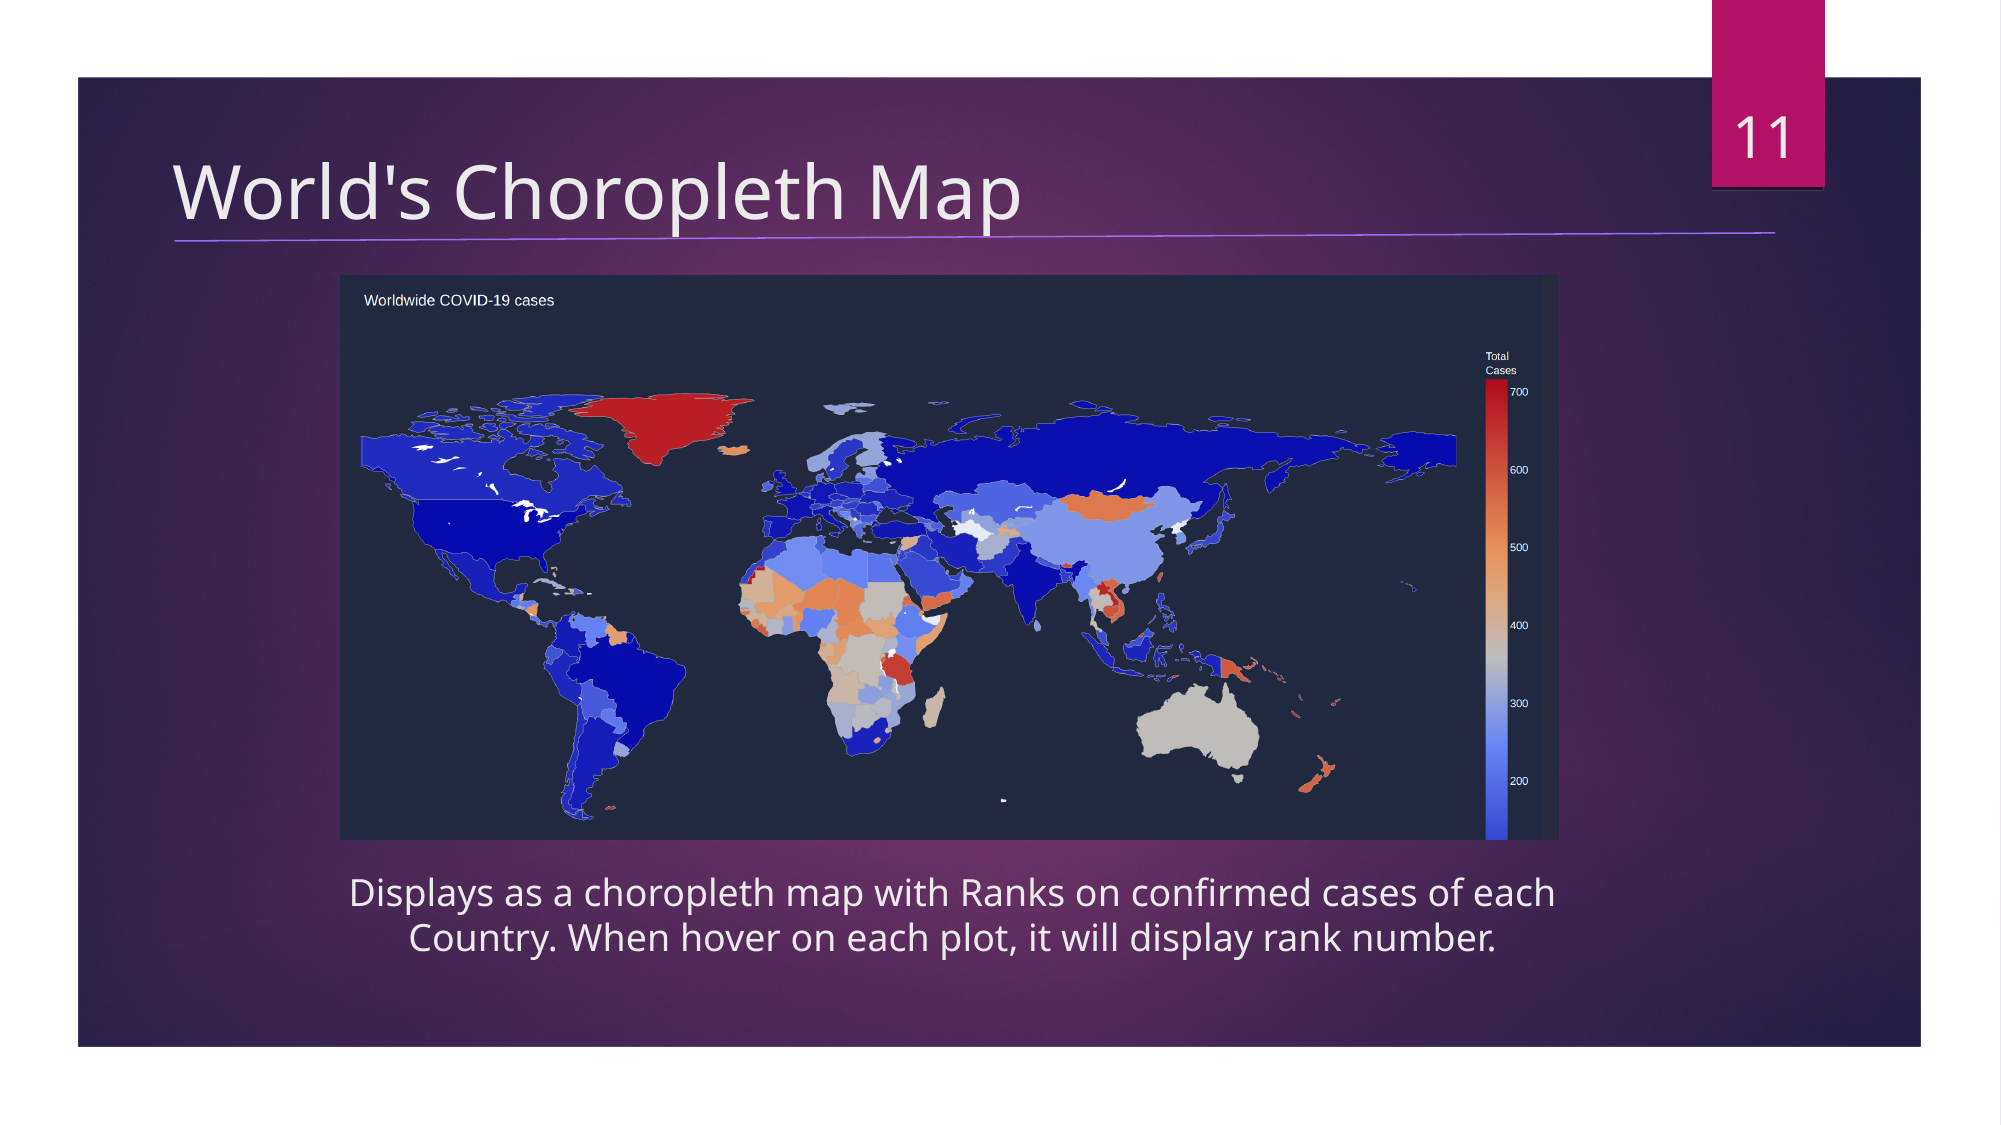

11
# World's Choropleth Map
Displays as a choropleth map with Ranks on confirmed cases of each Country. When hover on each plot, it will display rank number.